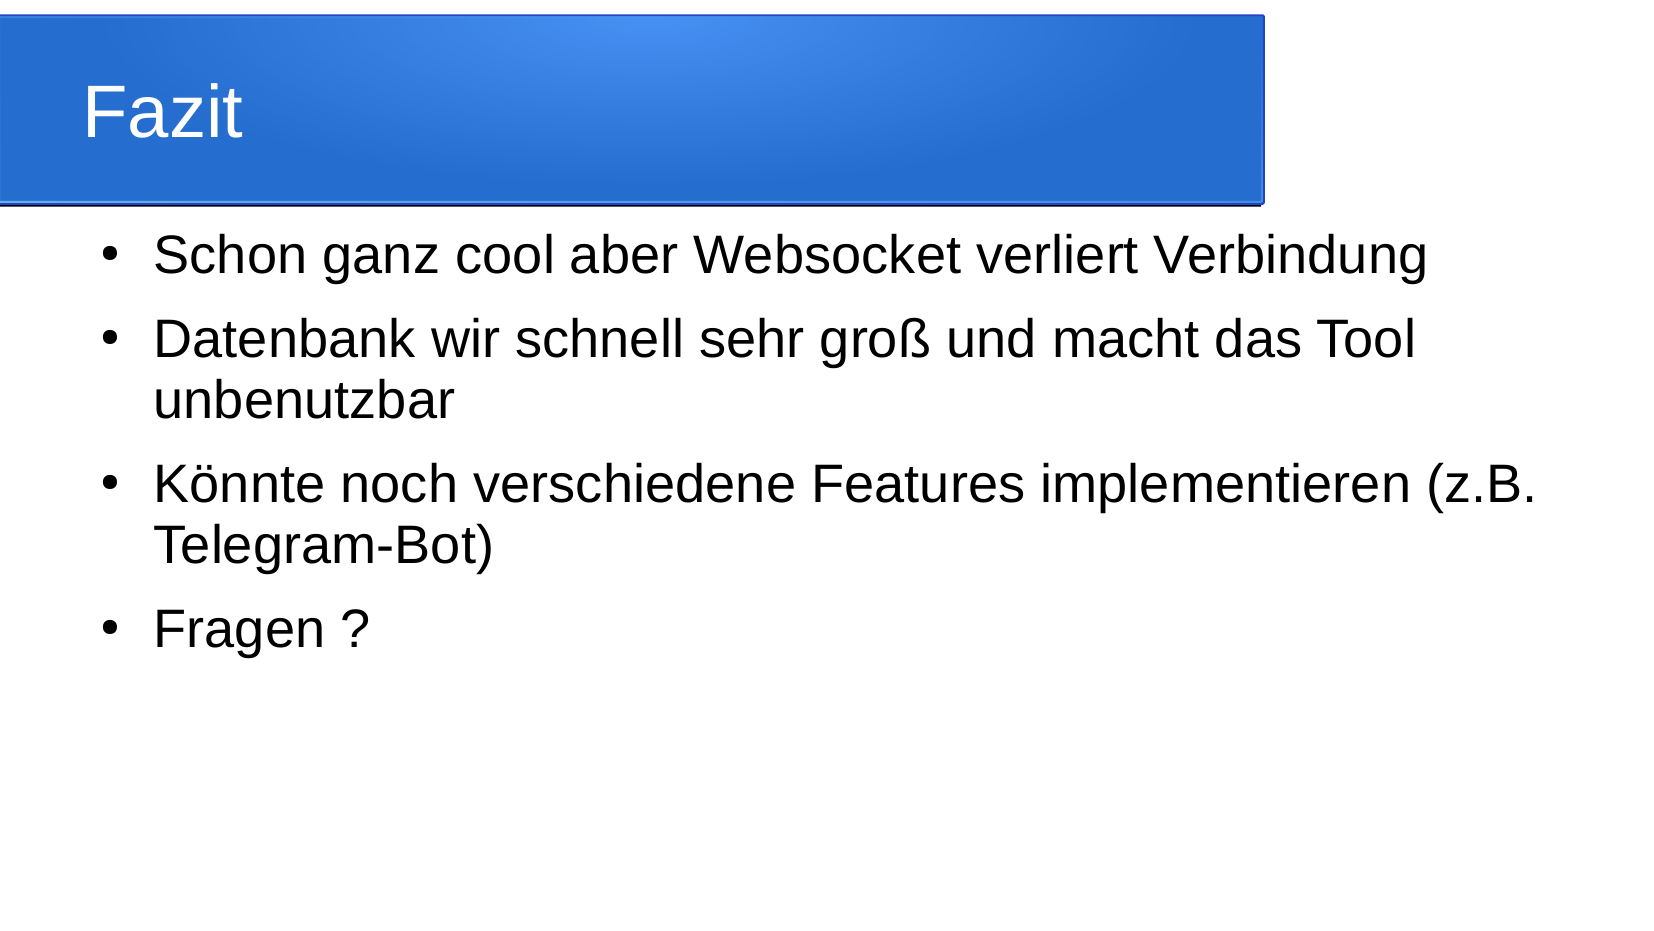

# Fazit
Schon ganz cool aber Websocket verliert Verbindung
Datenbank wir schnell sehr groß und macht das Tool unbenutzbar
Könnte noch verschiedene Features implementieren (z.B. Telegram-Bot)
Fragen ?